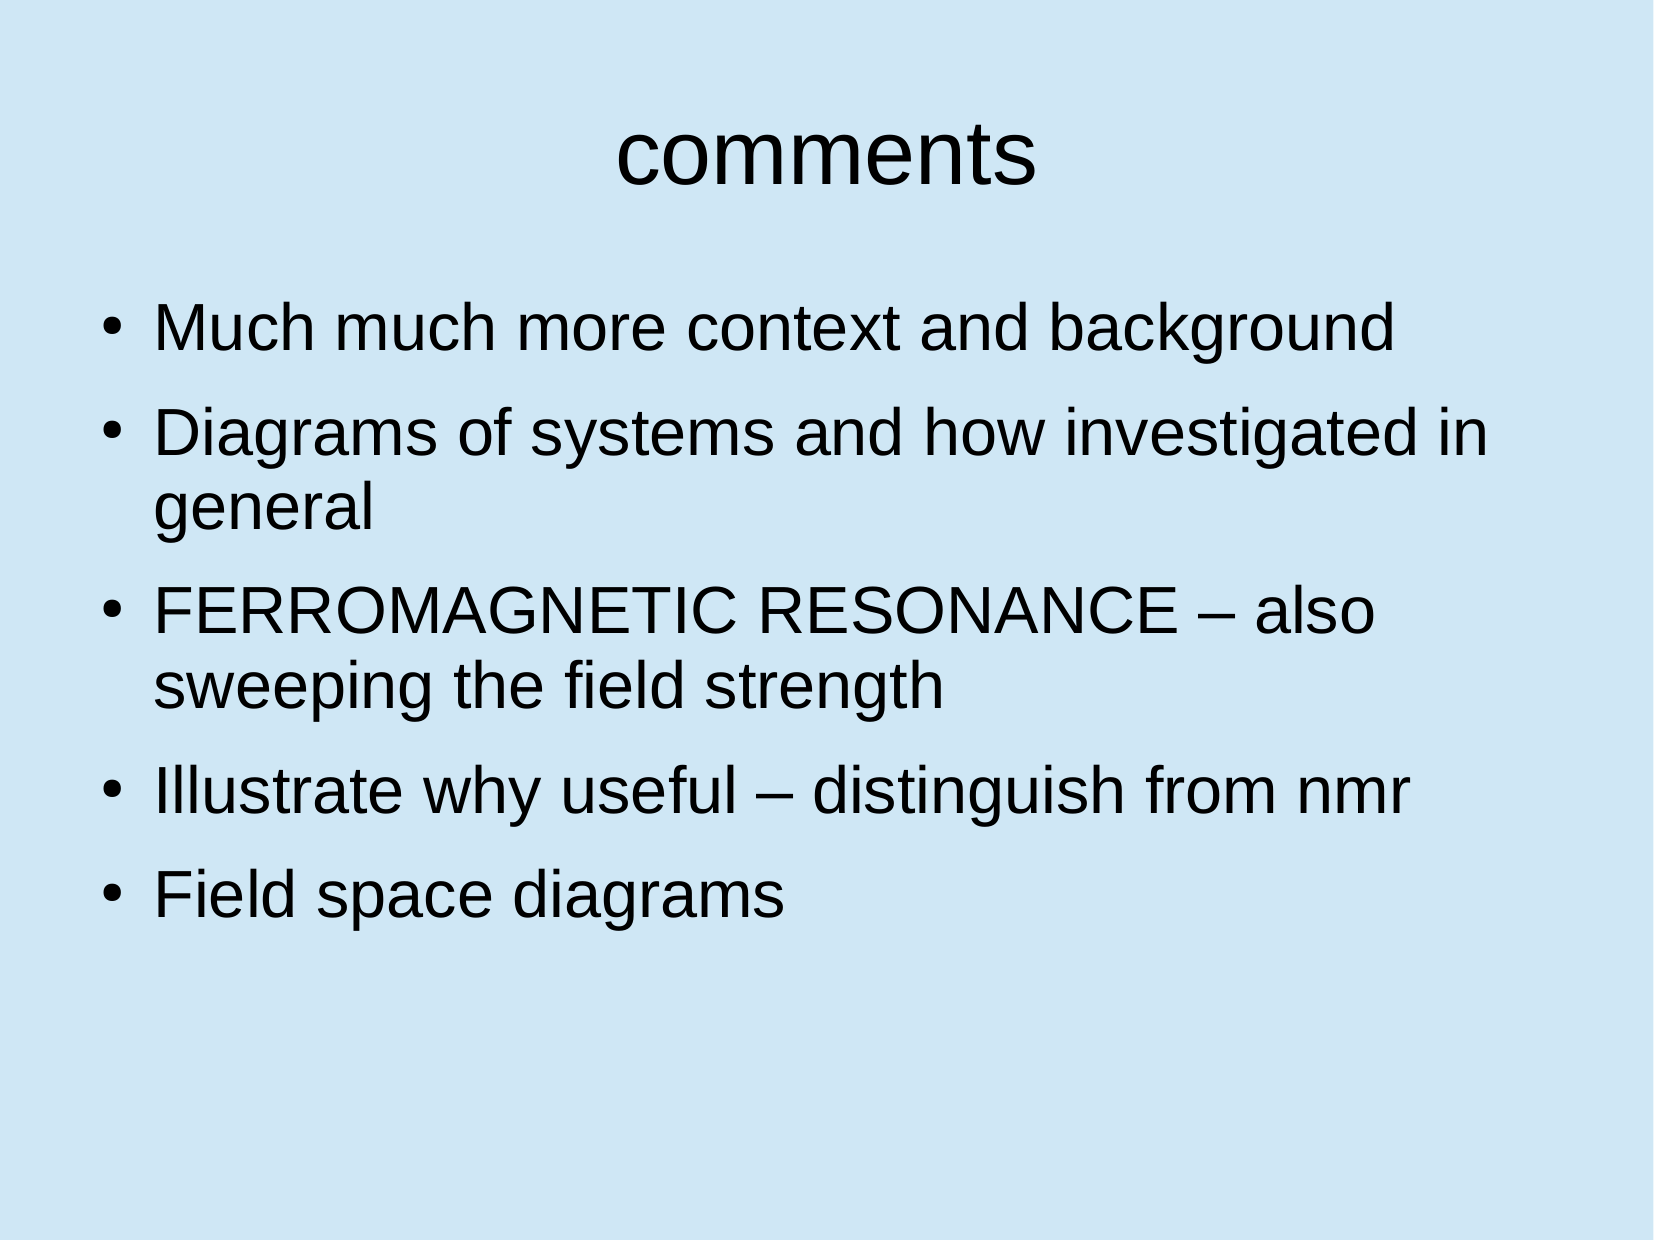

# comments
Much much more context and background
Diagrams of systems and how investigated in general
FERROMAGNETIC RESONANCE – also sweeping the field strength
Illustrate why useful – distinguish from nmr
Field space diagrams